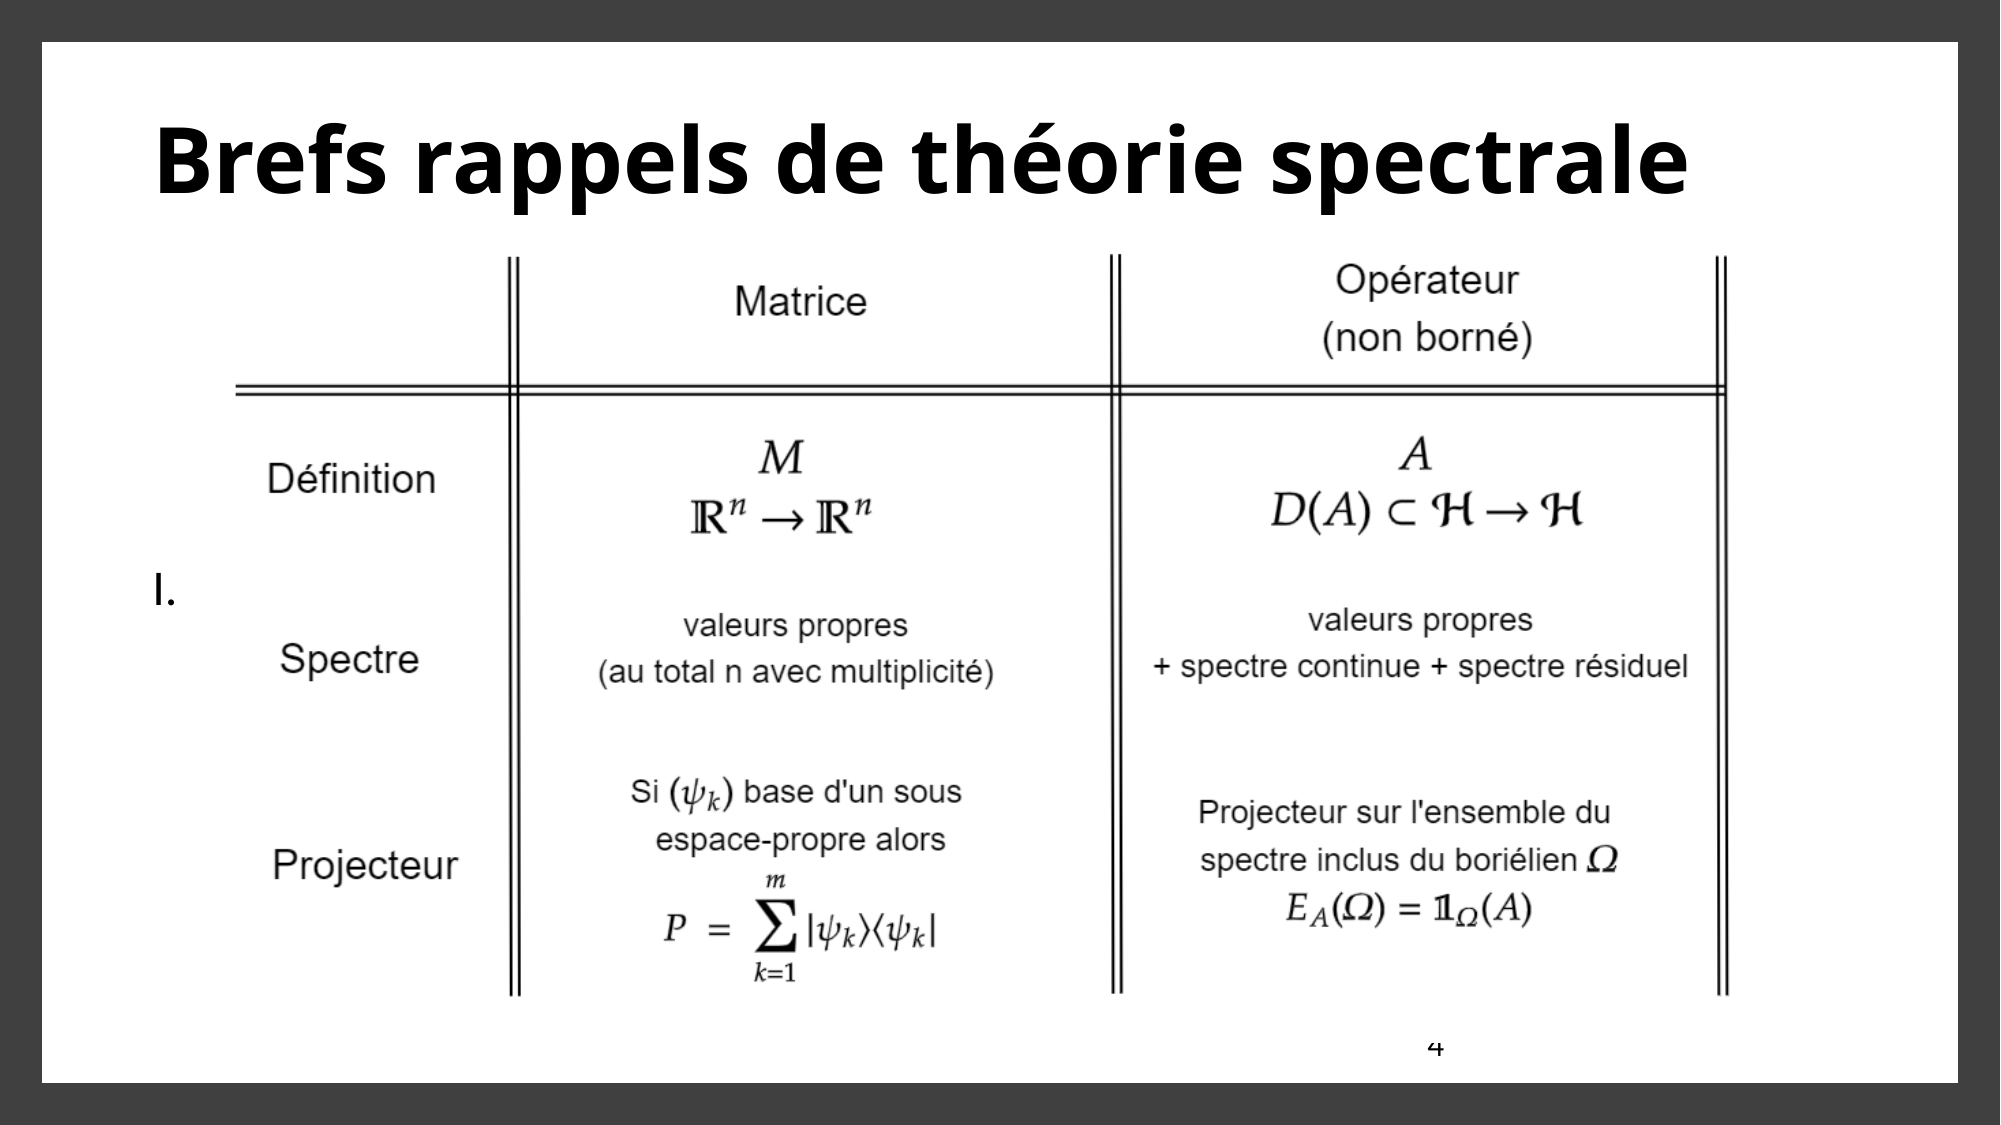

# Brefs rappels de théorie spectrale
4